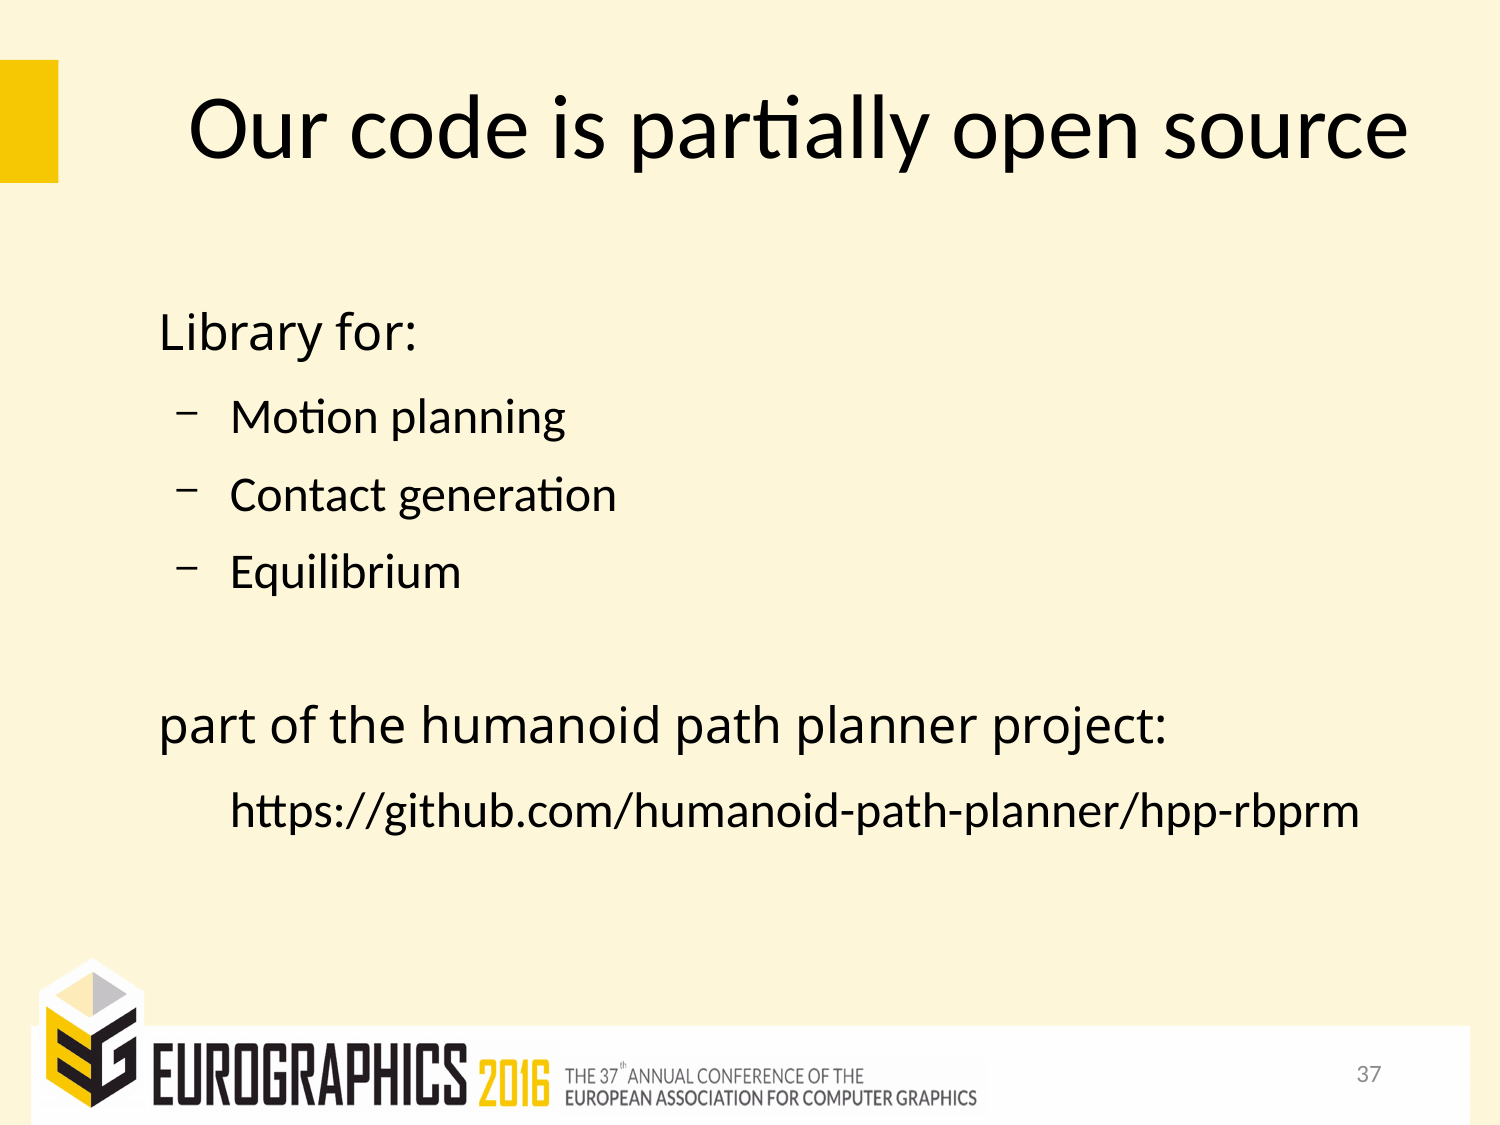

# Our code is partially open source
Library for:
Motion planning
Contact generation
Equilibrium
part of the humanoid path planner project:
https://github.com/humanoid-path-planner/hpp-rbprm